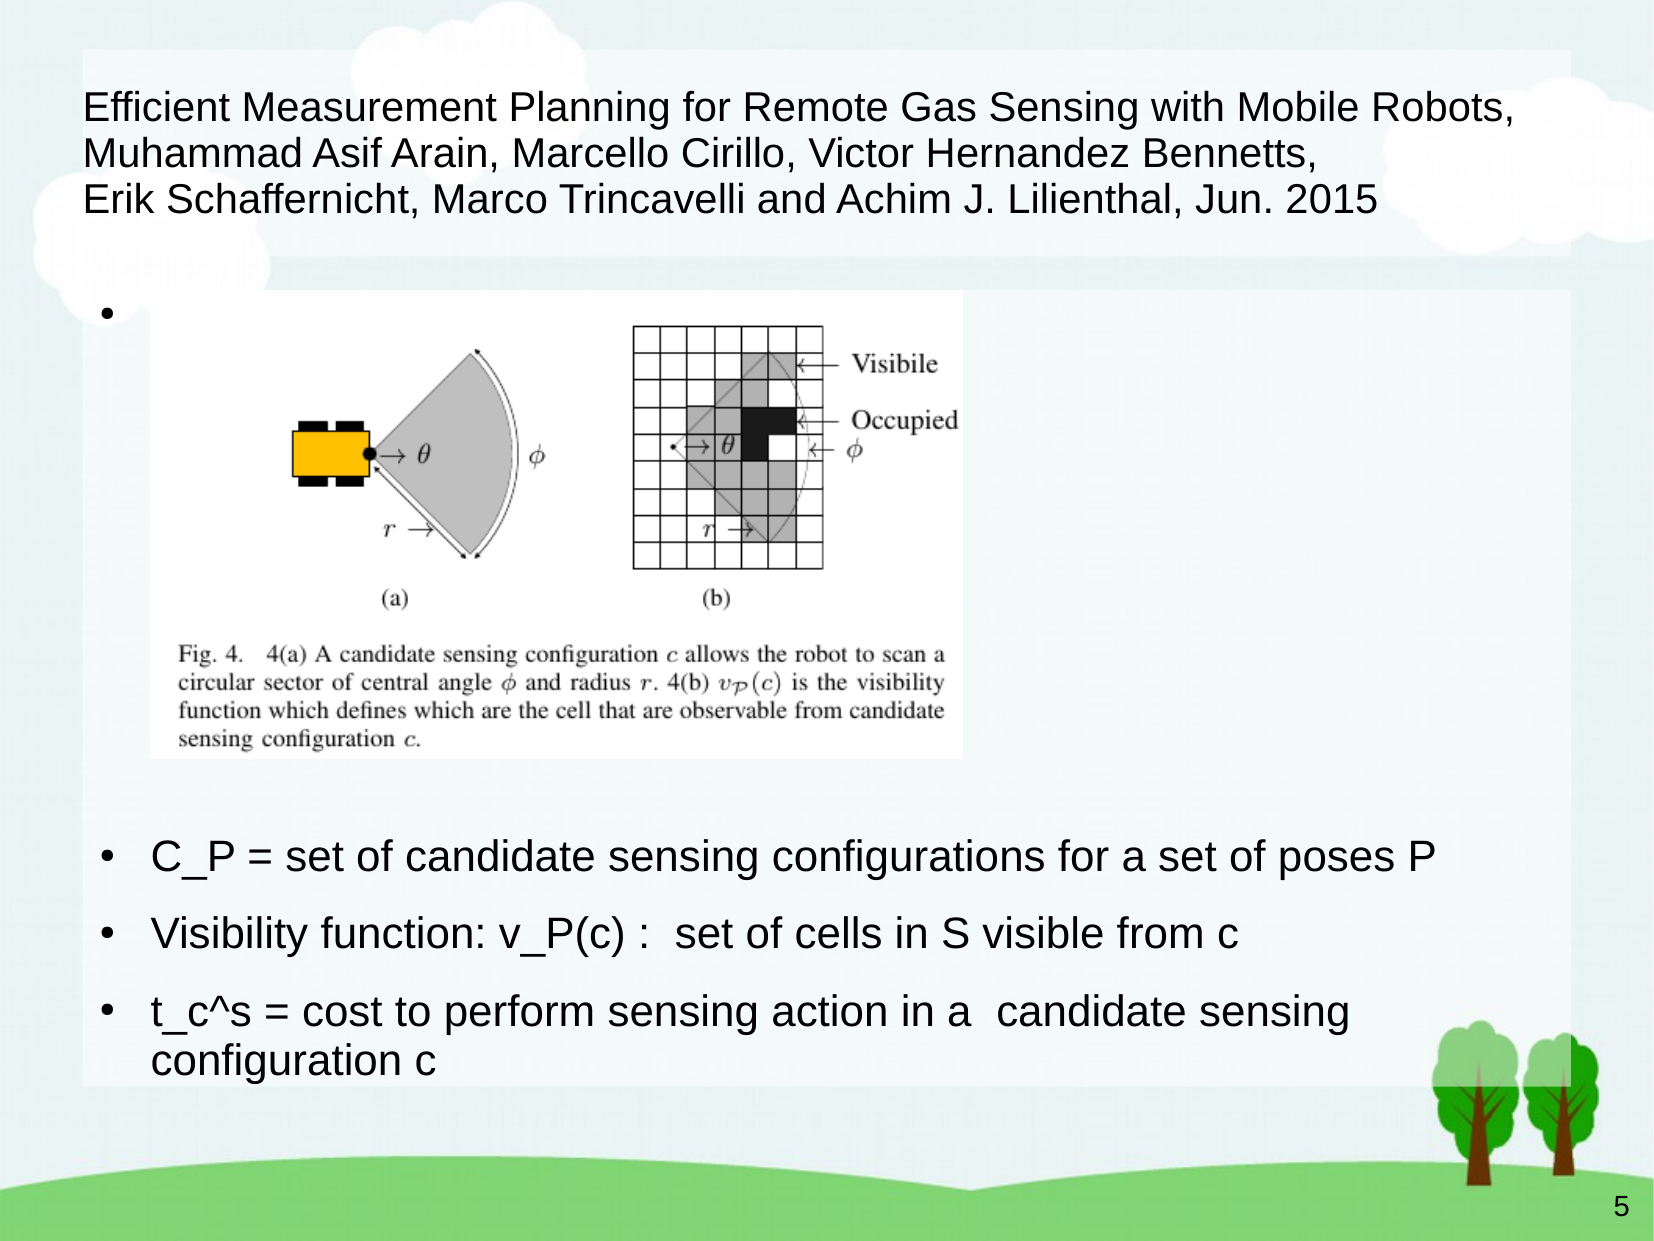

# Efficient Measurement Planning for Remote Gas Sensing with Mobile Robots, Muhammad Asif Arain, Marcello Cirillo, Victor Hernandez Bennetts, Erik Schaffernicht, Marco Trincavelli and Achim J. Lilienthal, Jun. 2015
C_P = set of candidate sensing configurations for a set of poses P
Visibility function: v_P(c) : set of cells in S visible from c
t_c^s = cost to perform sensing action in a candidate sensing configuration c
5